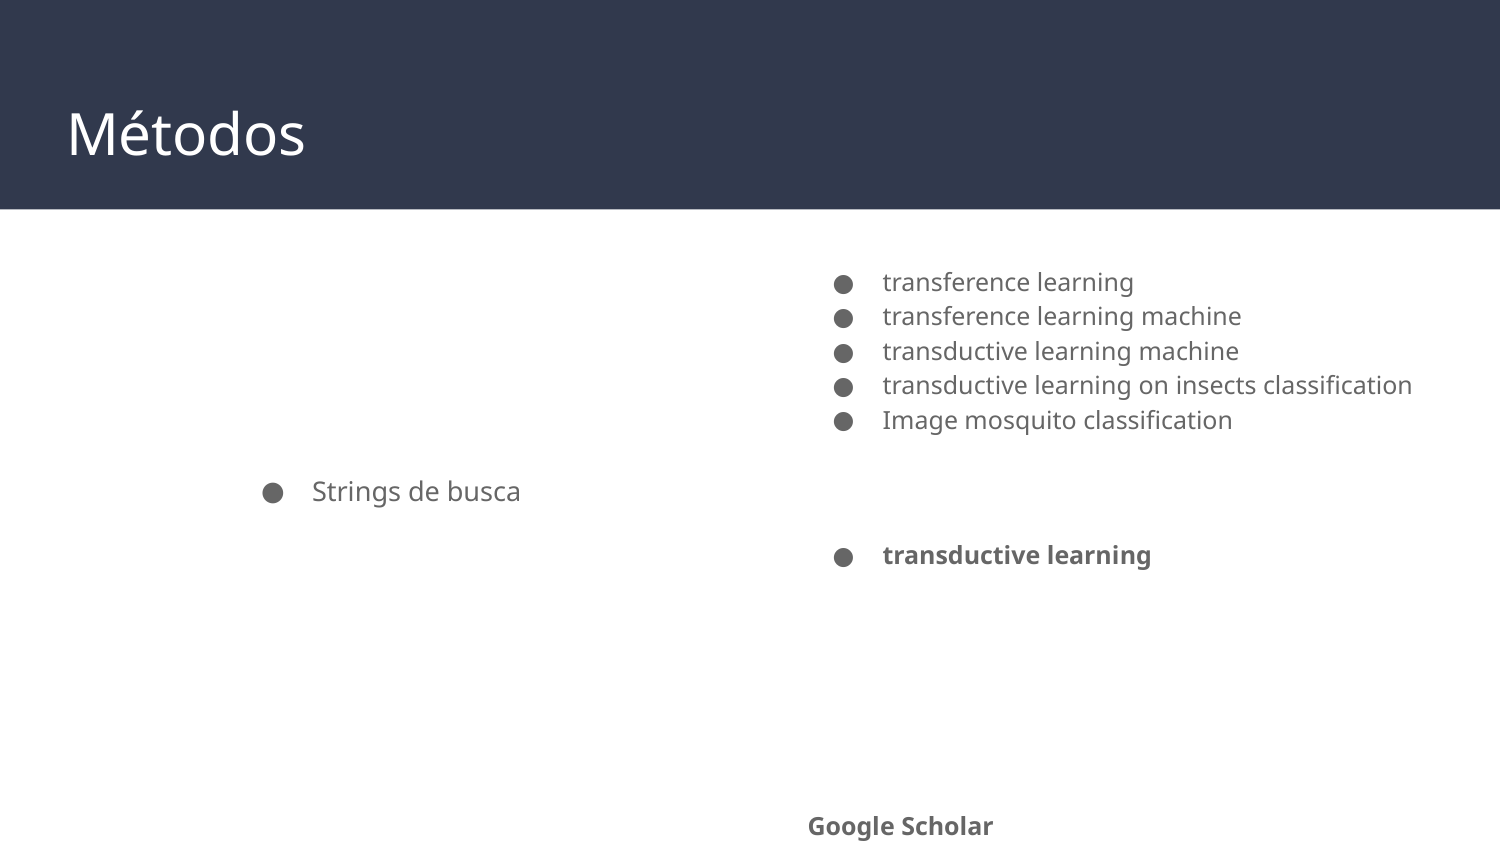

# Métodos
Strings de busca
transference learning
transference learning machine
transductive learning machine
transductive learning on insects classification
Image mosquito classification
transductive learning
Google Scholar